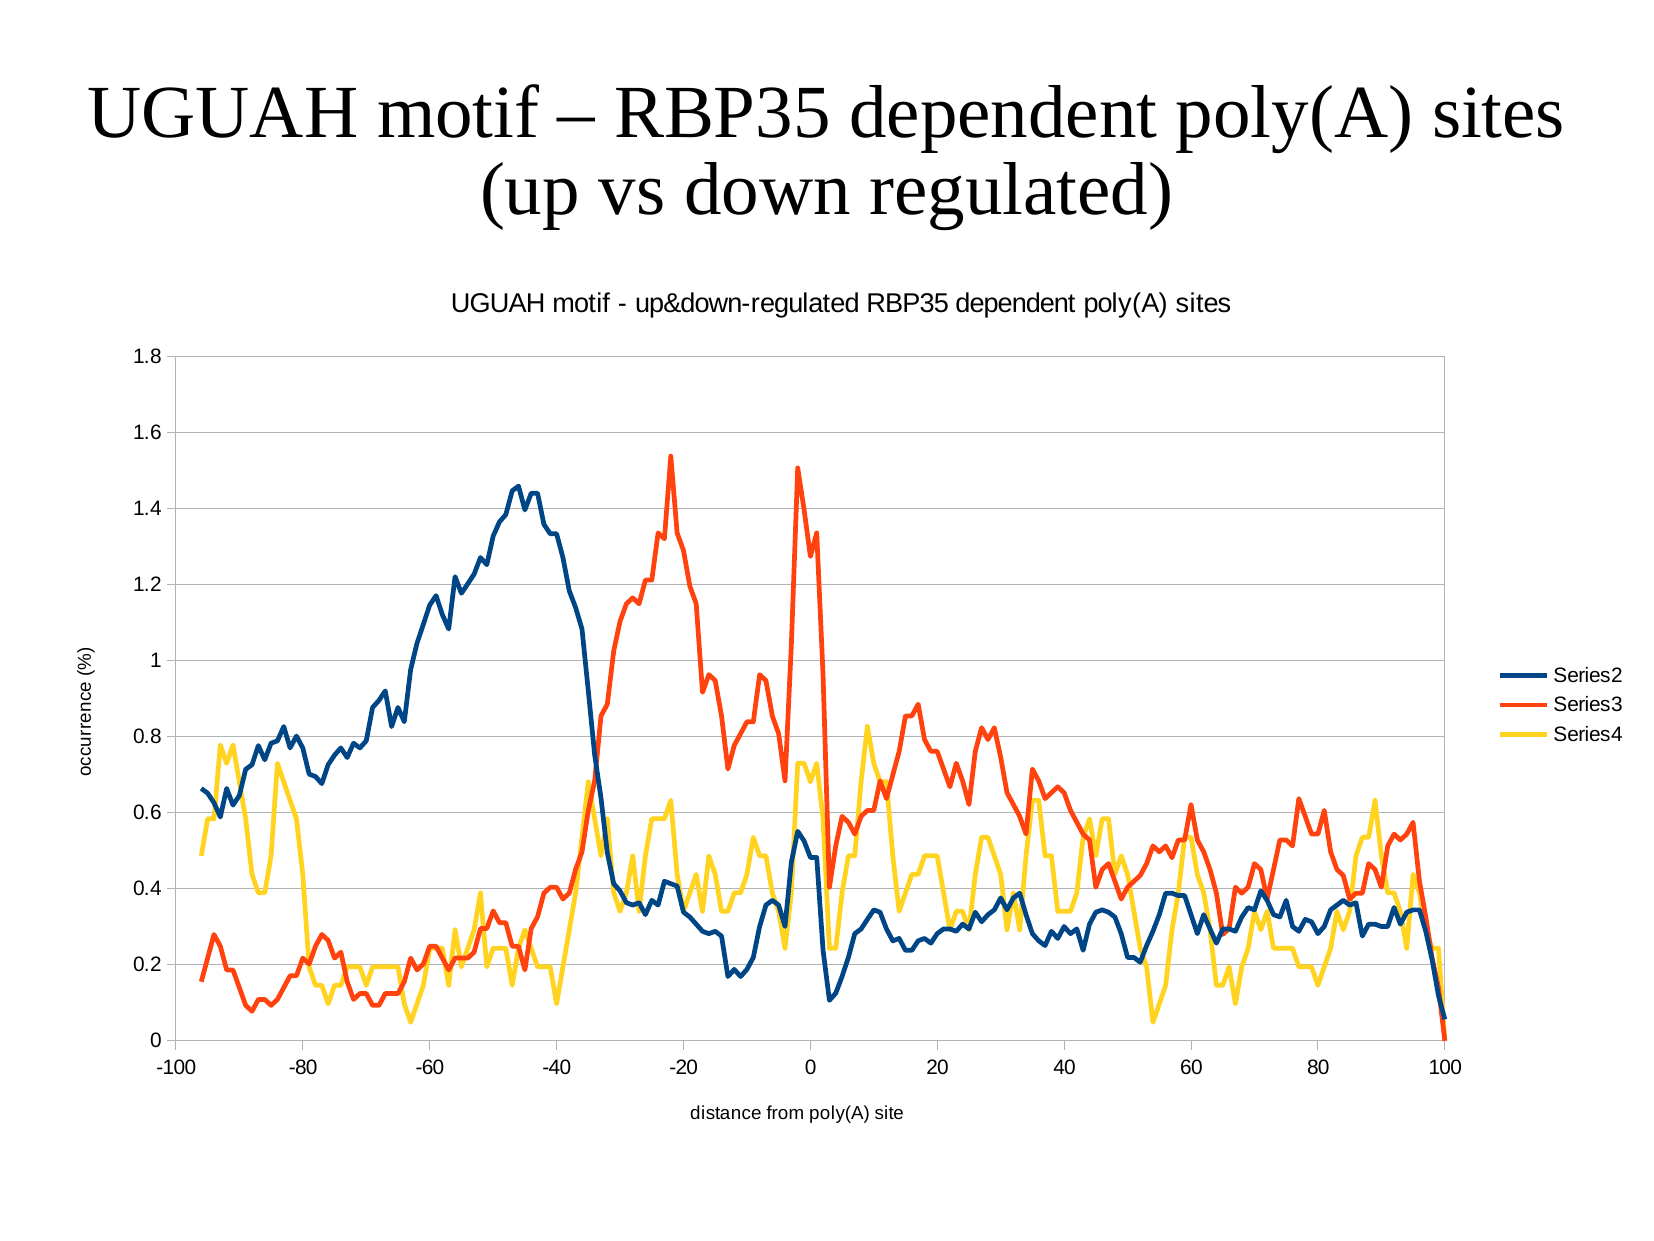

# UGUAH motif – RBP35 dependent poly(A) sites (up vs down regulated)
### Chart: UGUAH motif - up&down-regulated RBP35 dependent poly(A) sites
| Category | | | |
|---|---|---|---|